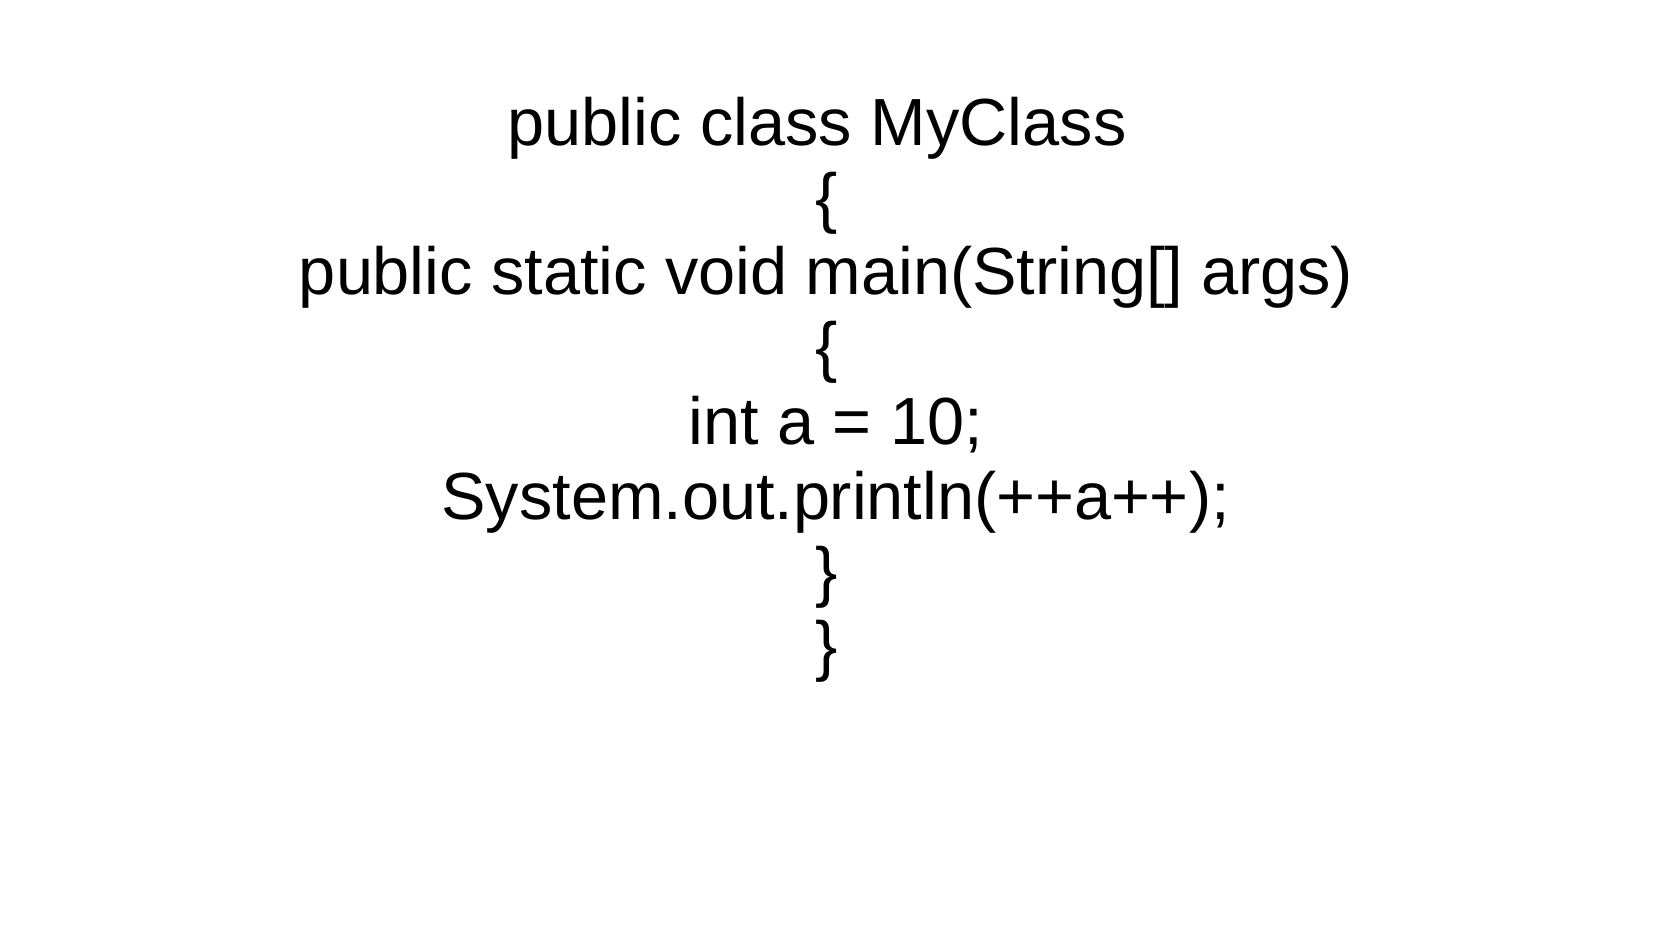

# public class MyClass
{
public static void main(String[] args)
{
 int a = 10;
 System.out.println(++a++);
}
}